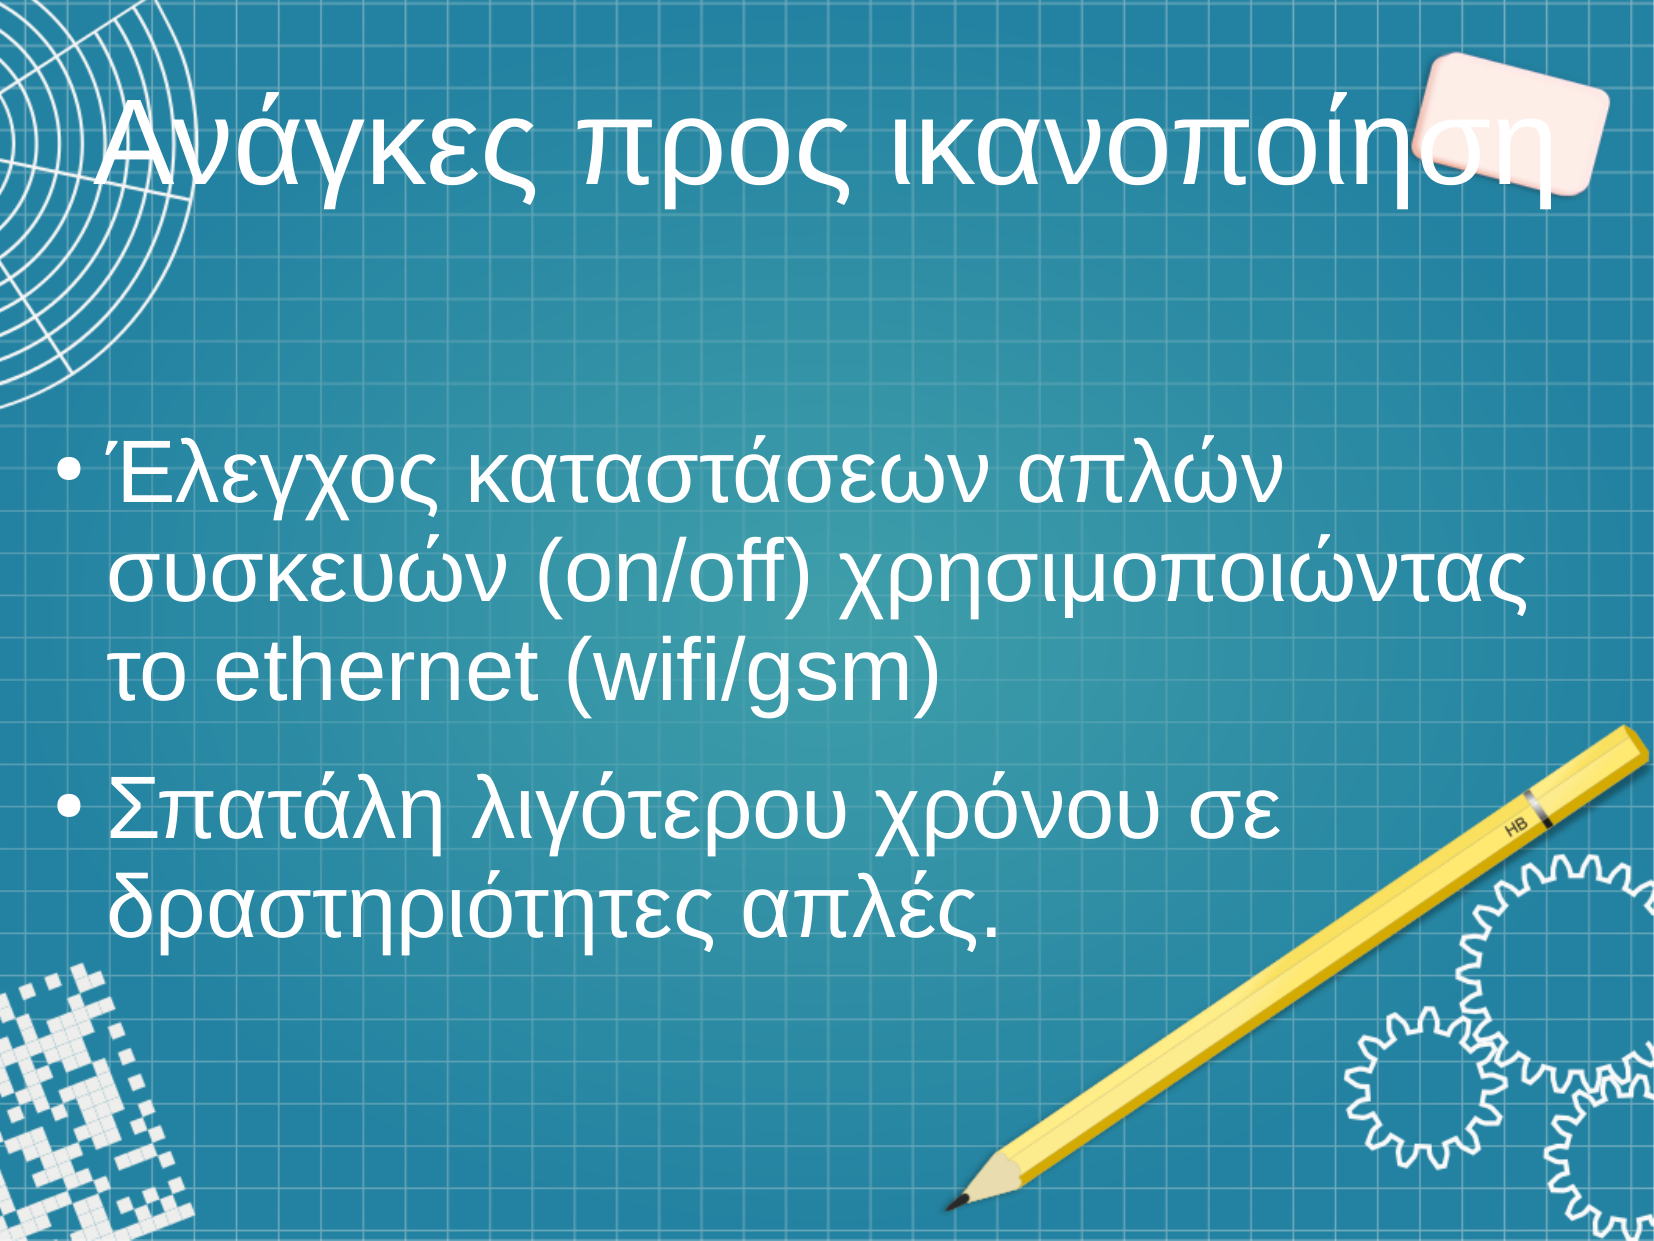

# Ανάγκες προς ικανοποίηση
Έλεγχος καταστάσεων απλών συσκευών (on/off) χρησιμοποιώντας το ethernet (wifi/gsm)
Σπατάλη λιγότερου χρόνου σε δραστηριότητες απλές.